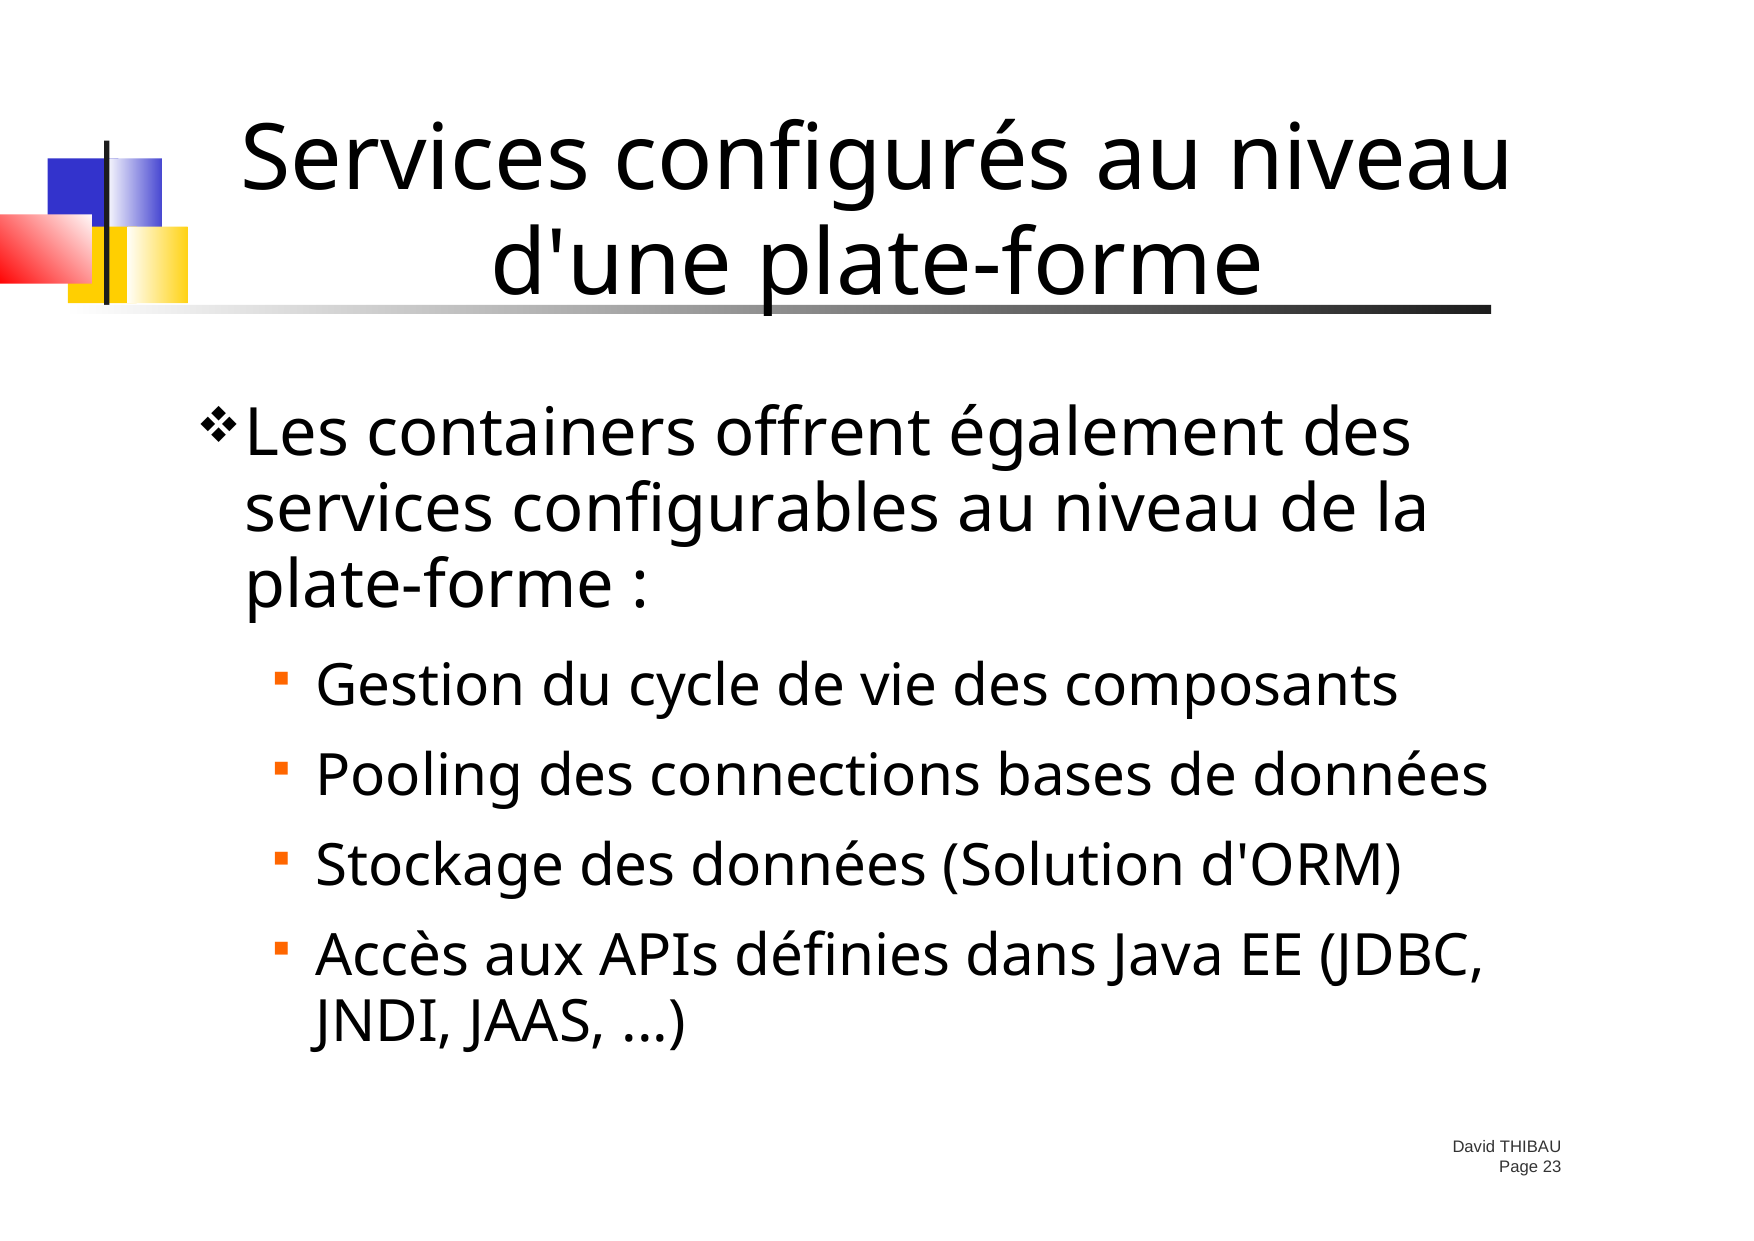

# Services configurés au niveau d'une plate-forme
Les containers offrent également des services configurables au niveau de la plate-forme :
Gestion du cycle de vie des composants
Pooling des connections bases de données
Stockage des données (Solution d'ORM)
Accès aux APIs définies dans Java EE (JDBC, JNDI, JAAS, ...)